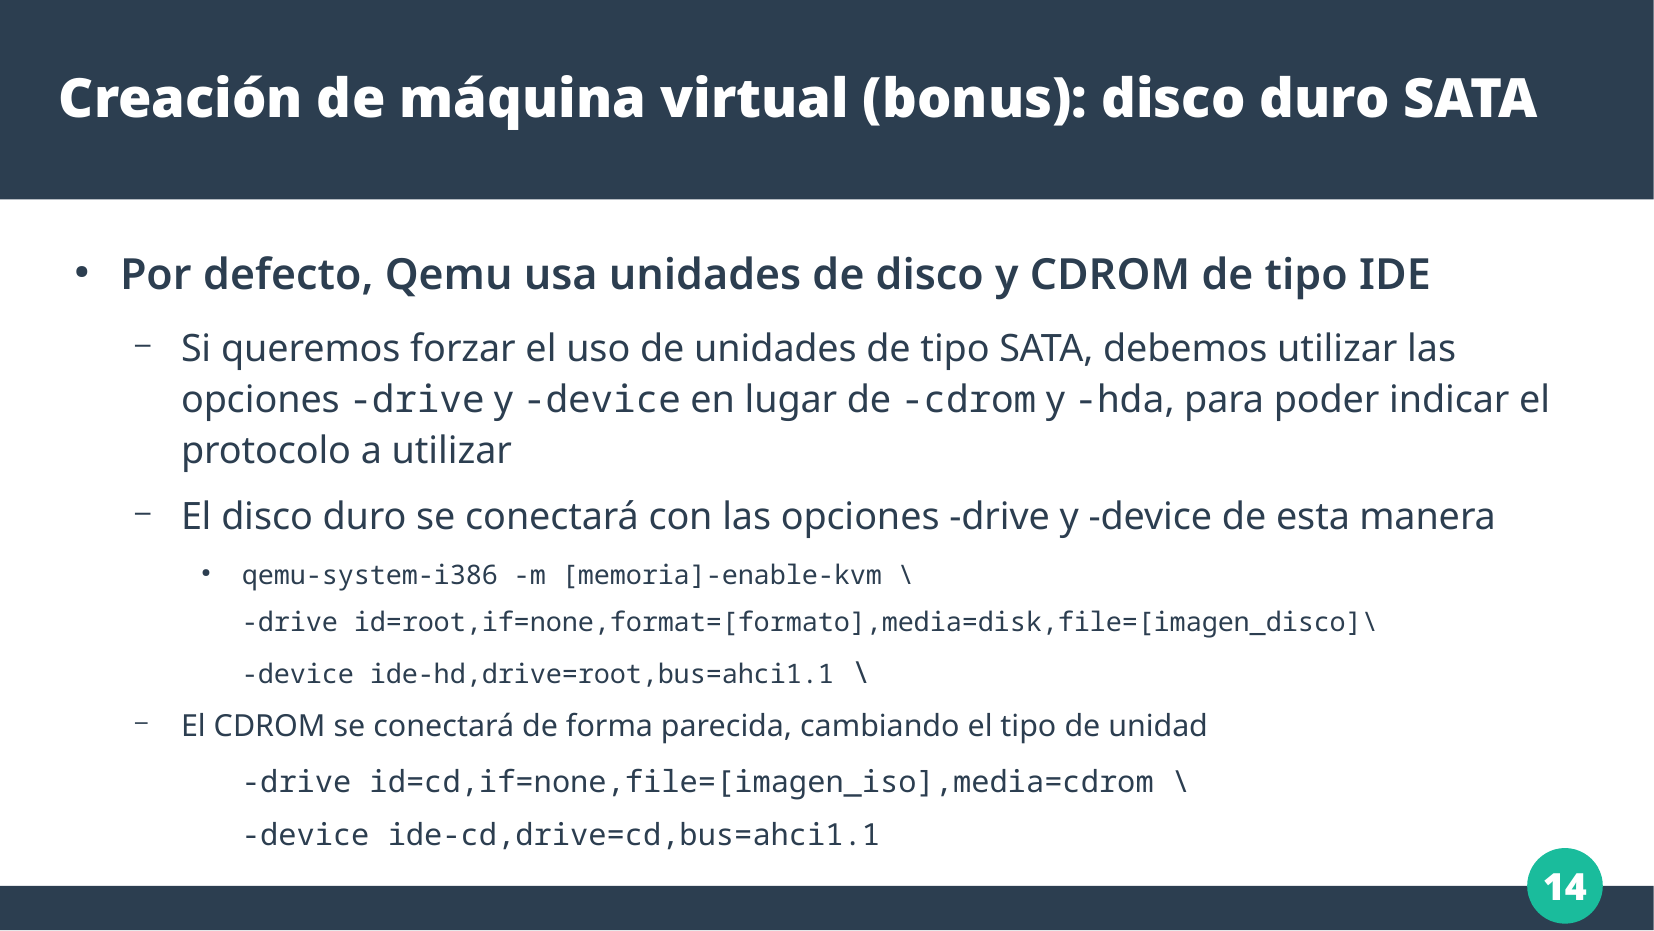

# Creación de máquina virtual (bonus): disco duro SATA
Por defecto, Qemu usa unidades de disco y CDROM de tipo IDE
Si queremos forzar el uso de unidades de tipo SATA, debemos utilizar las opciones -drive y -device en lugar de -cdrom y -hda, para poder indicar el protocolo a utilizar
El disco duro se conectará con las opciones -drive y -device de esta manera
qemu-system-i386 -m [memoria]-enable-kvm \
-drive id=root,if=none,format=[formato],media=disk,file=[imagen_disco]\
-device ide-hd,drive=root,bus=ahci1.1 \
El CDROM se conectará de forma parecida, cambiando el tipo de unidad
-drive id=cd,if=none,file=[imagen_iso],media=cdrom \
-device ide-cd,drive=cd,bus=ahci1.1